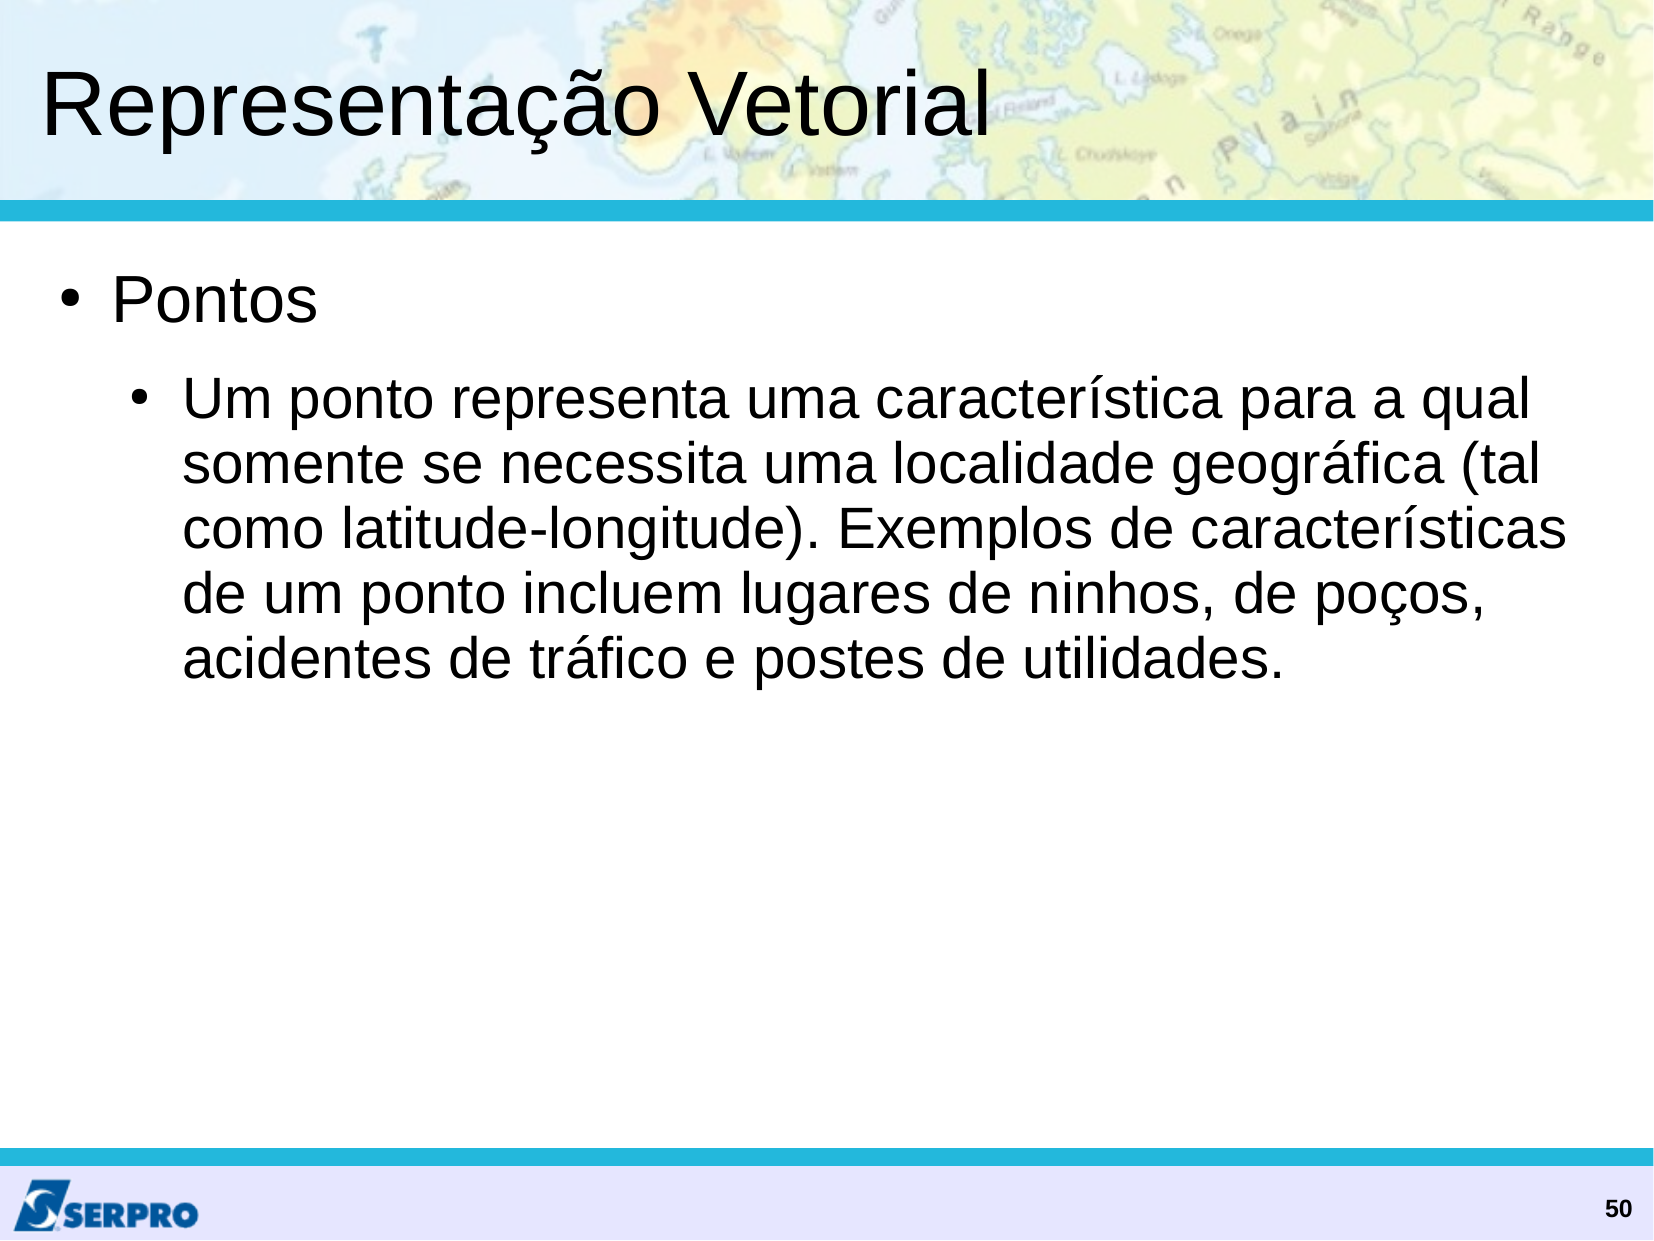

# Representação Vetorial
Pontos
Um ponto representa uma característica para a qual somente se necessita uma localidade geográfica (tal como latitude-longitude). Exemplos de características de um ponto incluem lugares de ninhos, de poços, acidentes de tráfico e postes de utilidades.
50